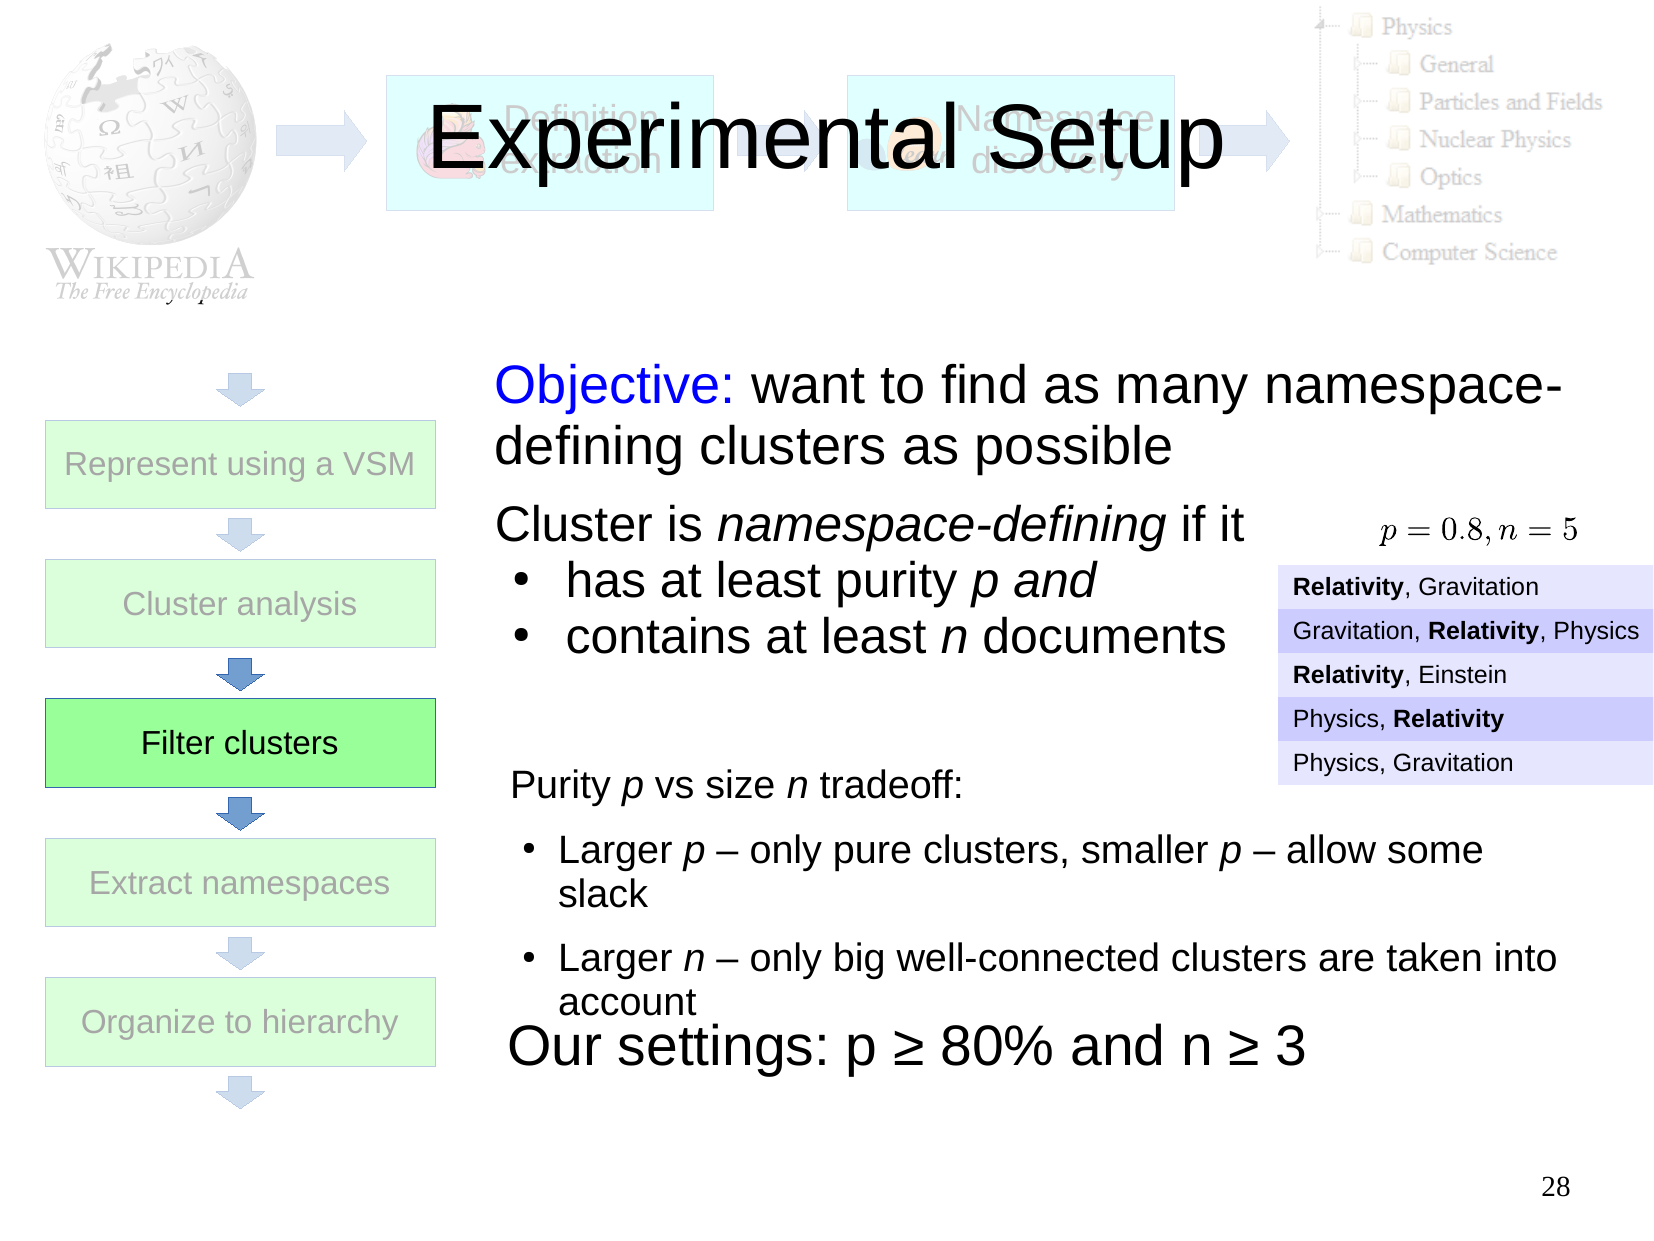

Experimental Setup
Definition extraction
Namespace discovery
Objective: want to find as many namespace-defining clusters as possible
Cluster is namespace-defining if it
has at least purity p and
contains at least n documents
Represent using a VSM
Cluster analysis
| Relativity, Gravitation |
| --- |
| Gravitation, Relativity, Physics |
| Relativity, Einstein |
| Physics, Relativity |
| Physics, Gravitation |
Filter clusters
# Purity p vs size n tradeoff:
Larger p – only pure clusters, smaller p – allow some slack
Larger n – only big well-connected clusters are taken into account
Extract namespaces
Organize to hierarchy
Our settings: p ≥ 80% and n ≥ 3
28